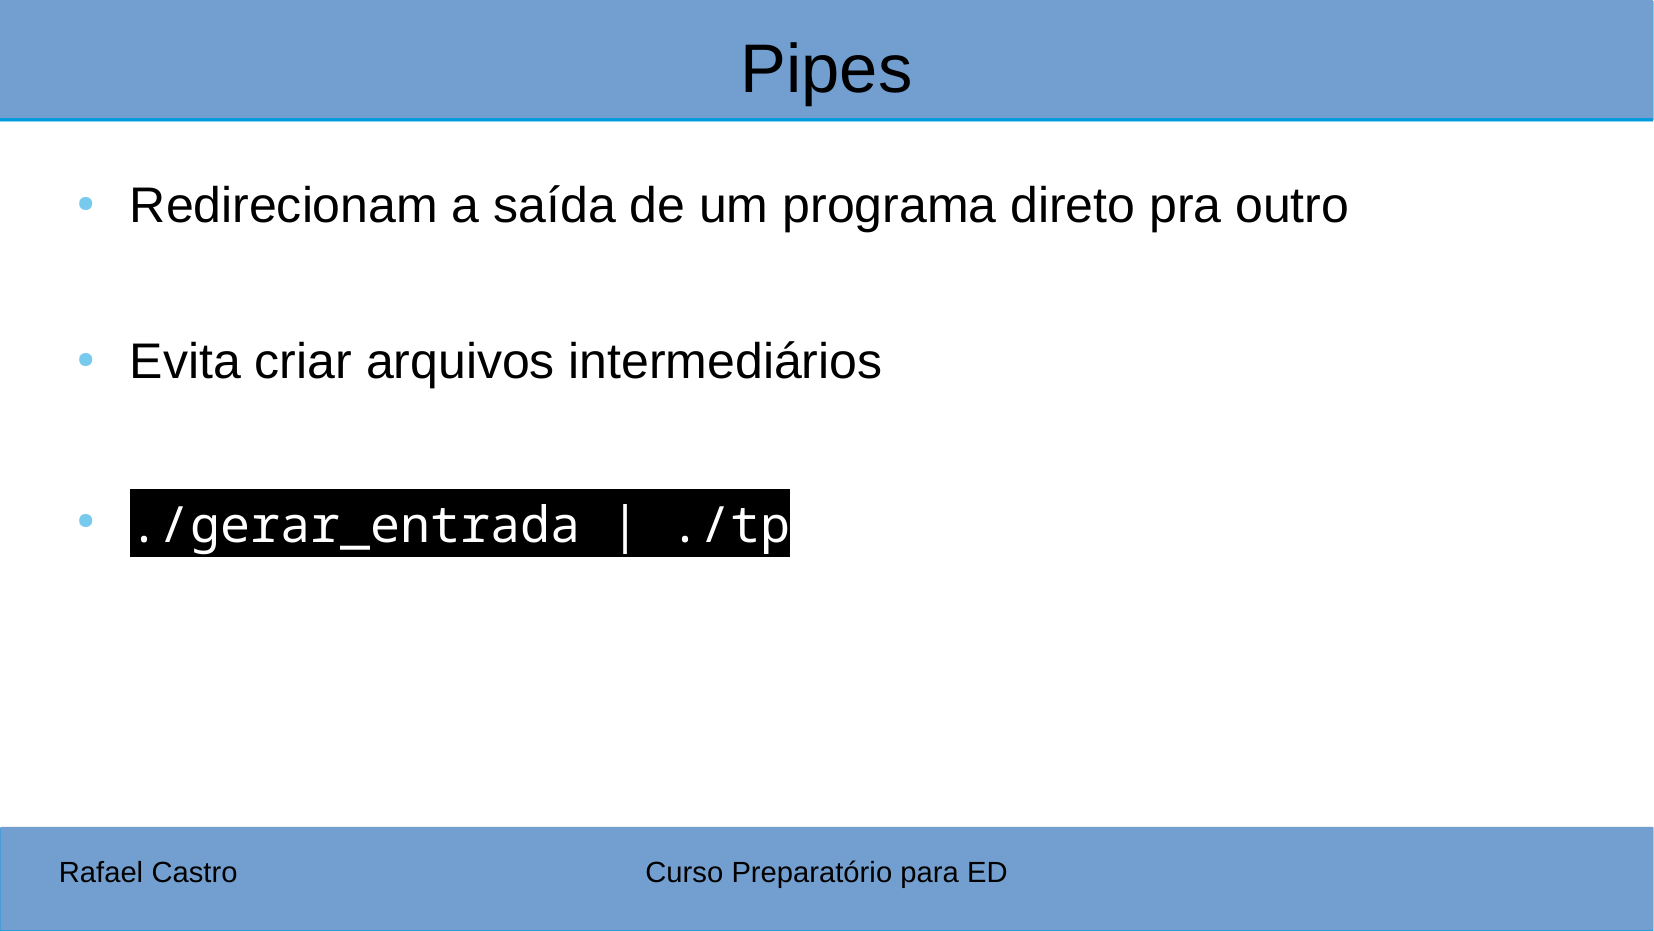

# Pipes
Redirecionam a saída de um programa direto pra outro
Evita criar arquivos intermediários
./gerar_entrada | ./tp
Curso Preparatório para ED